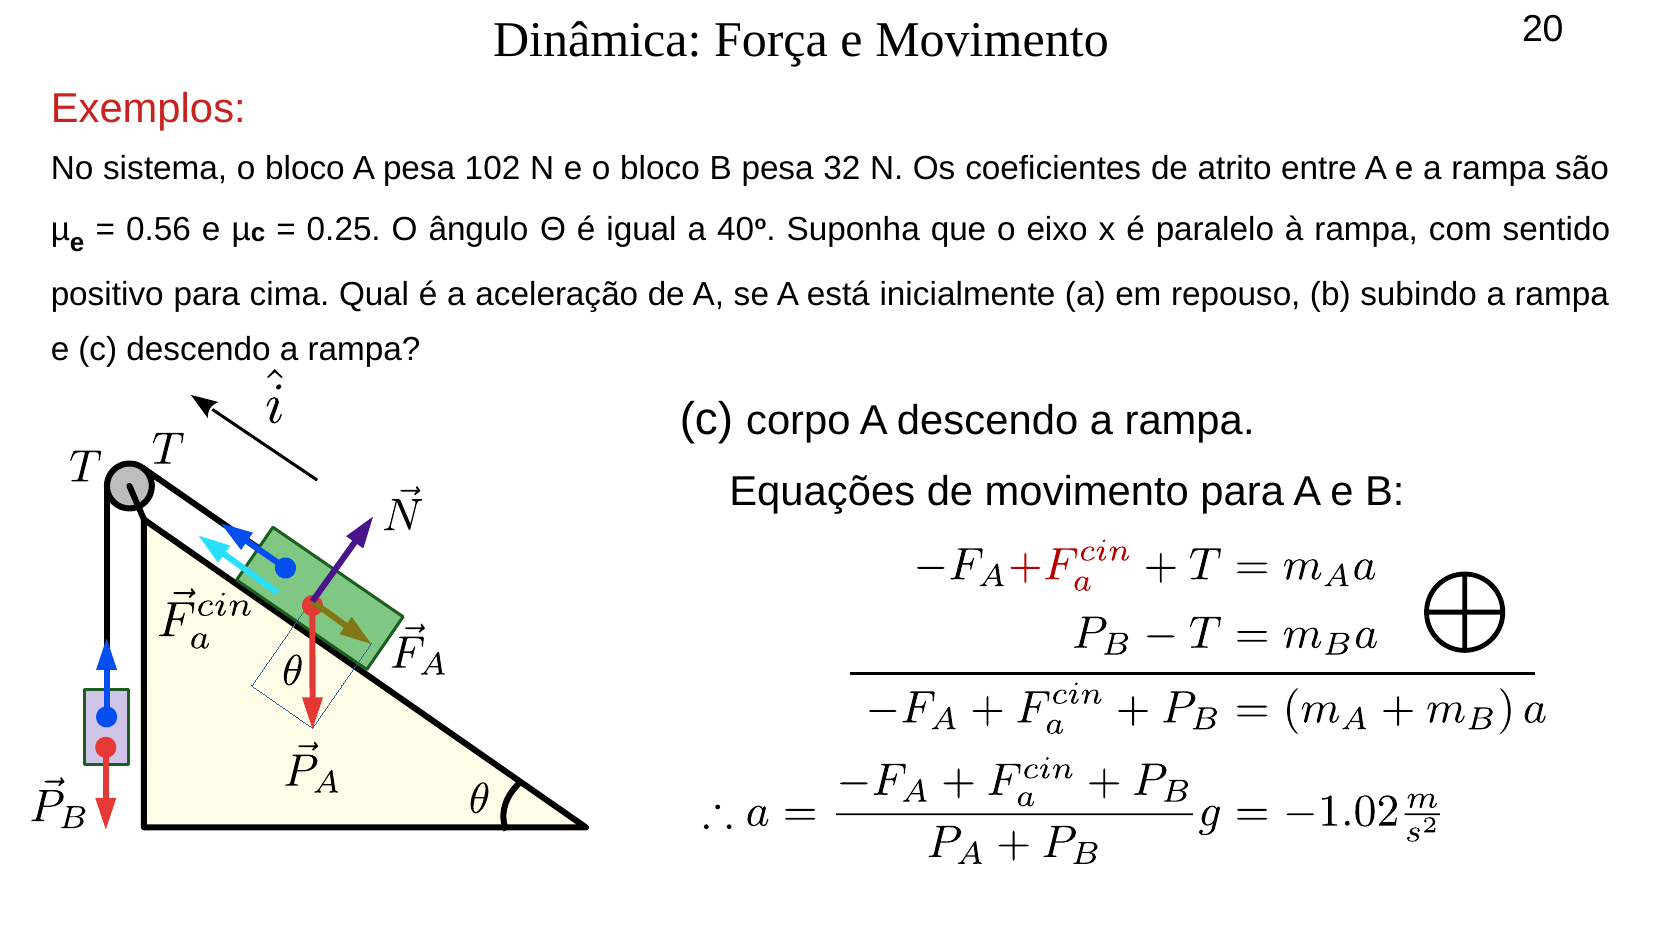

Dinâmica: Força e Movimento
Exemplos:
No sistema, o bloco A pesa 102 N e o bloco B pesa 32 N. Os coeficientes de atrito entre A e a rampa são µe = 0.56 e µc = 0.25. O ângulo Θ é igual a 40o. Suponha que o eixo x é paralelo à rampa, com sentido positivo para cima. Qual é a aceleração de A, se A está inicialmente (a) em repouso, (b) subindo a rampa e (c) descendo a rampa?
 (c) corpo A descendo a rampa.
 Equações de movimento para A e B: